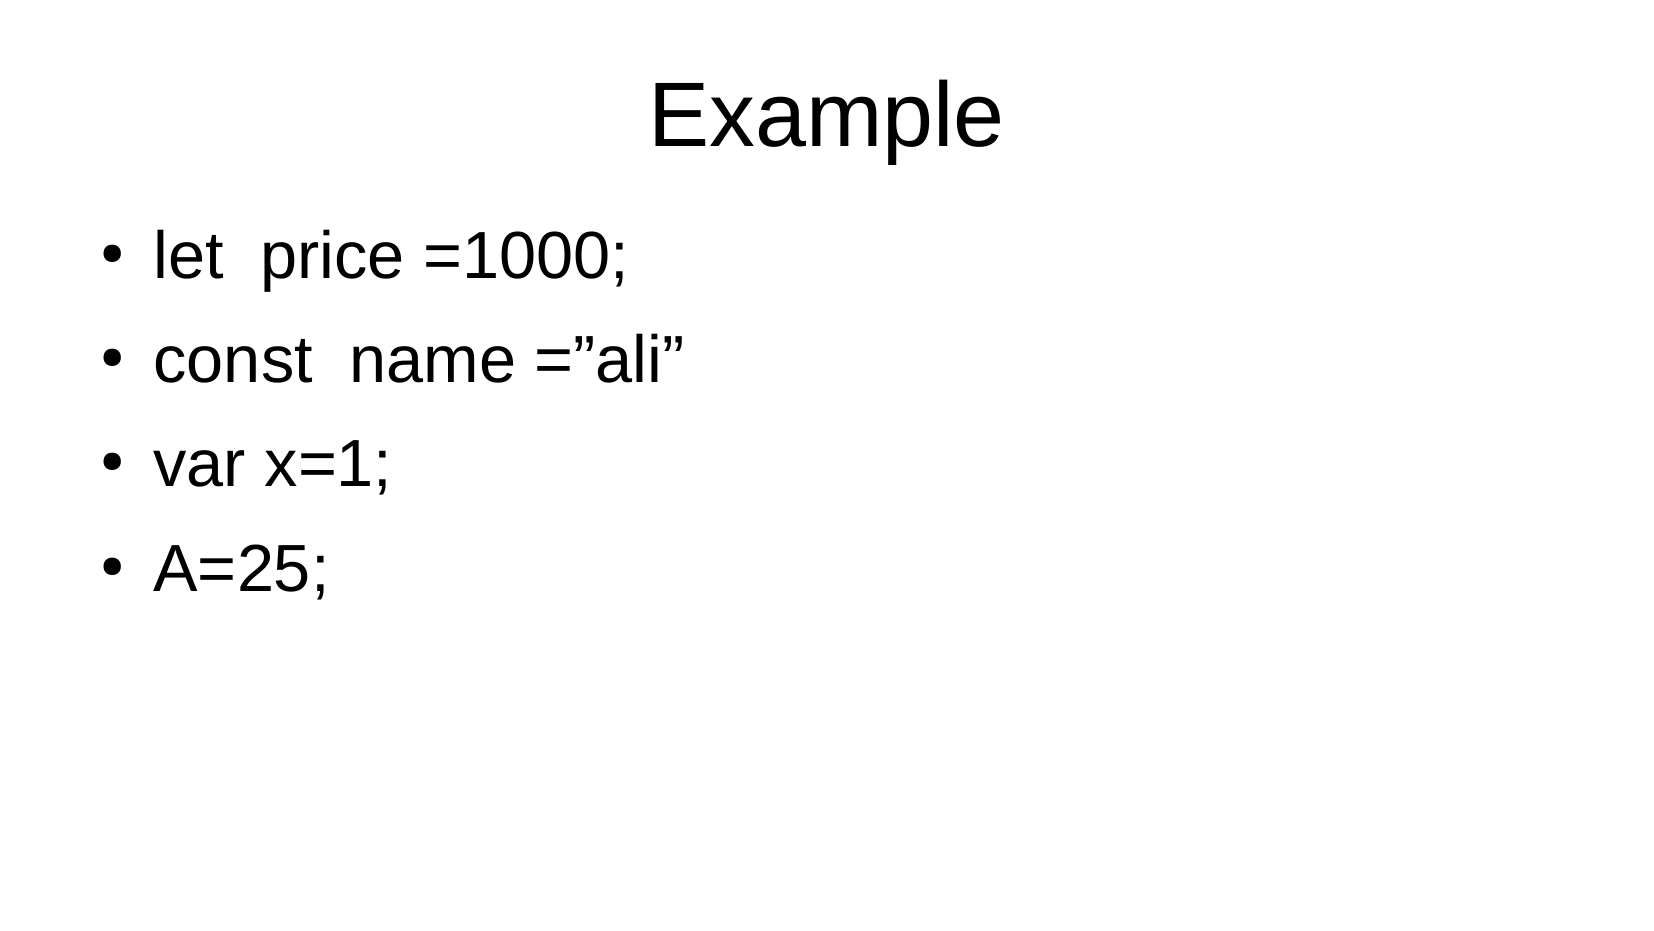

# Example
let price =1000;
const name =”ali”
var x=1;
A=25;